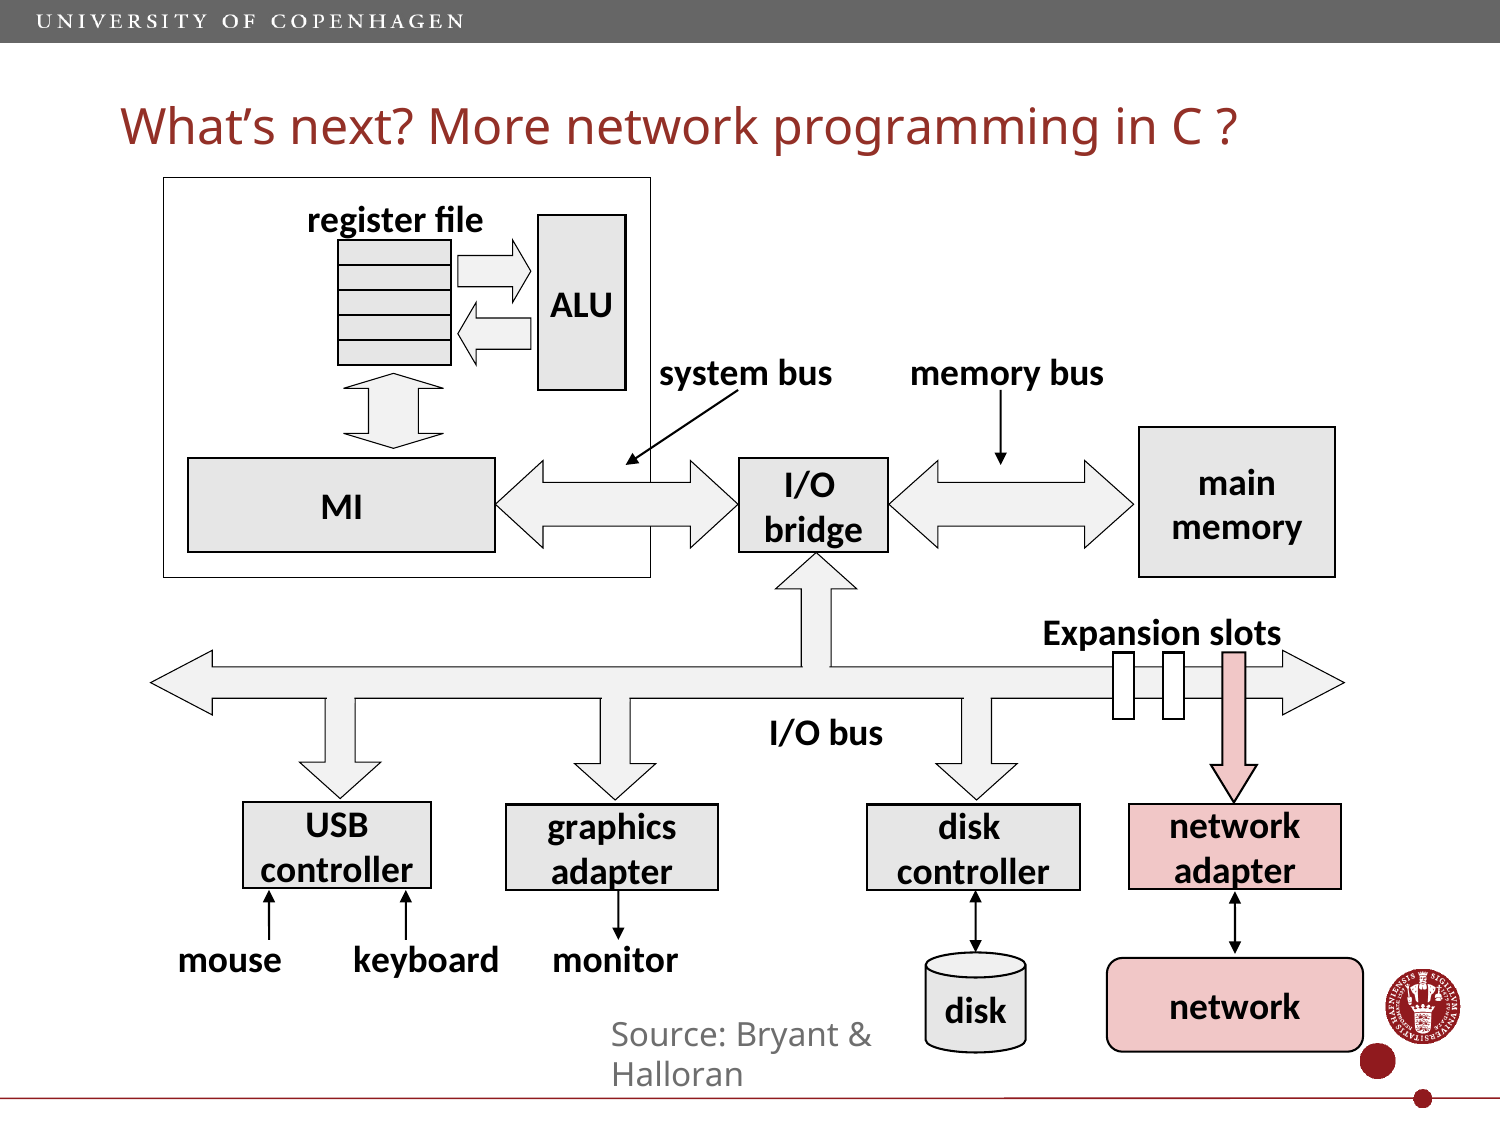

What’s next? More network programming in C ?
register file
ALU
system bus
memory bus
main
memory
MI
I/O
bridge
Expansion slots
I/O bus
USB
controller
network
adapter
graphics
adapter
disk
controller
mouse
keyboard
monitor
disk
network
Source: Bryant & Halloran